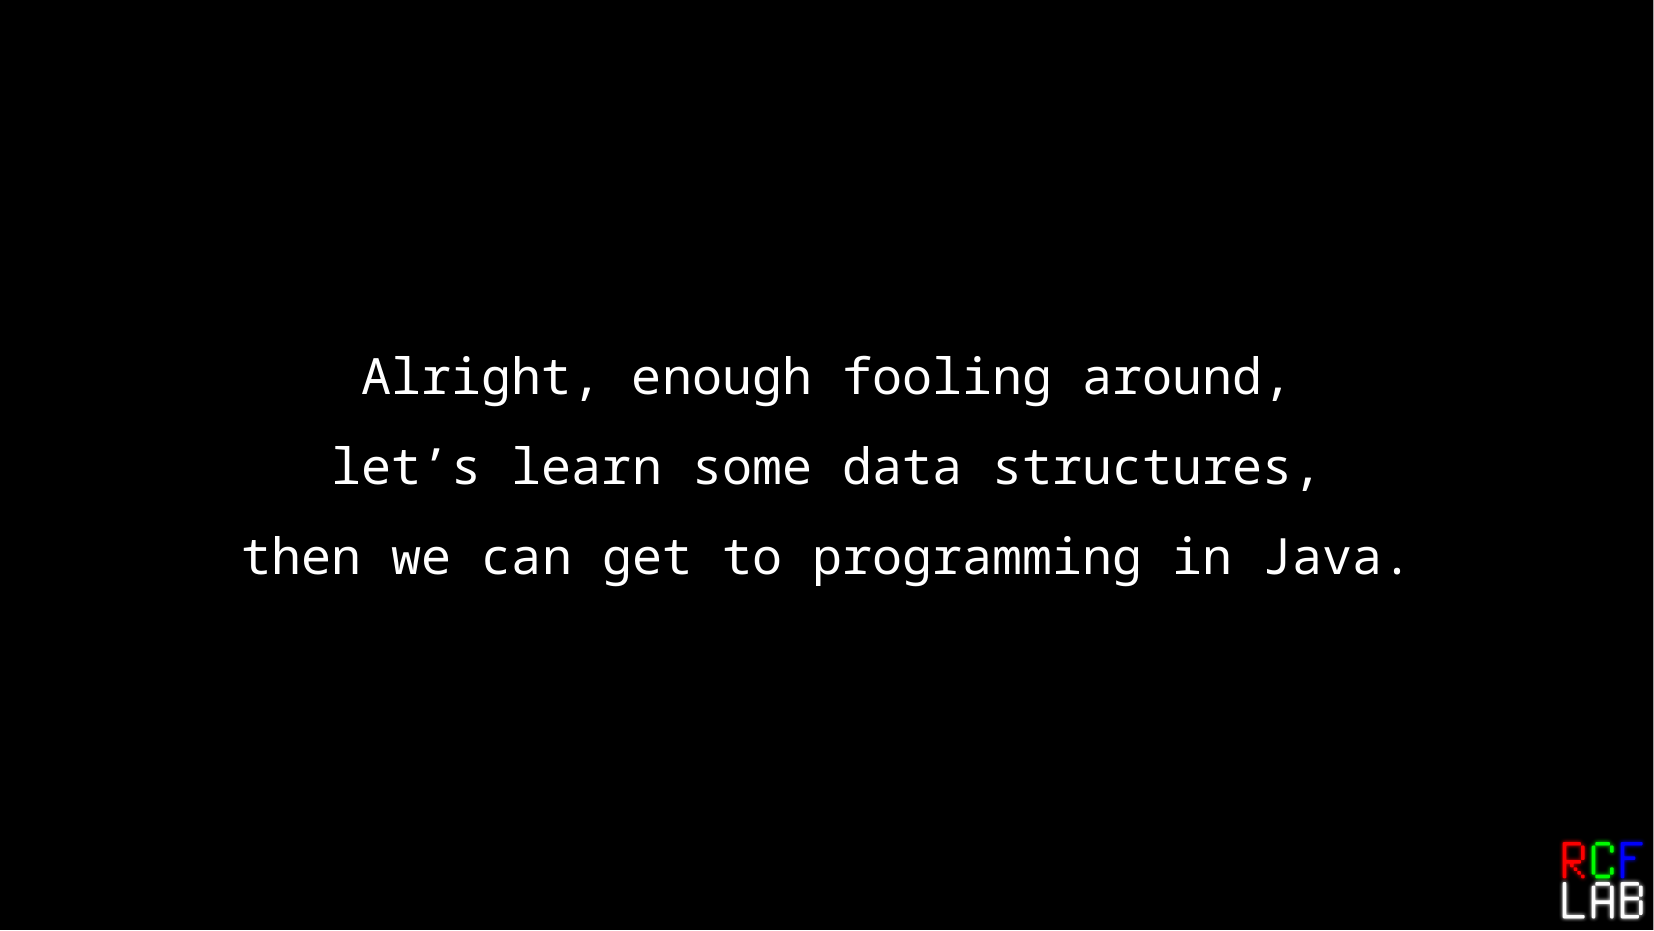

# Alright, enough fooling around,
let’s learn some data structures,
then we can get to programming in Java.